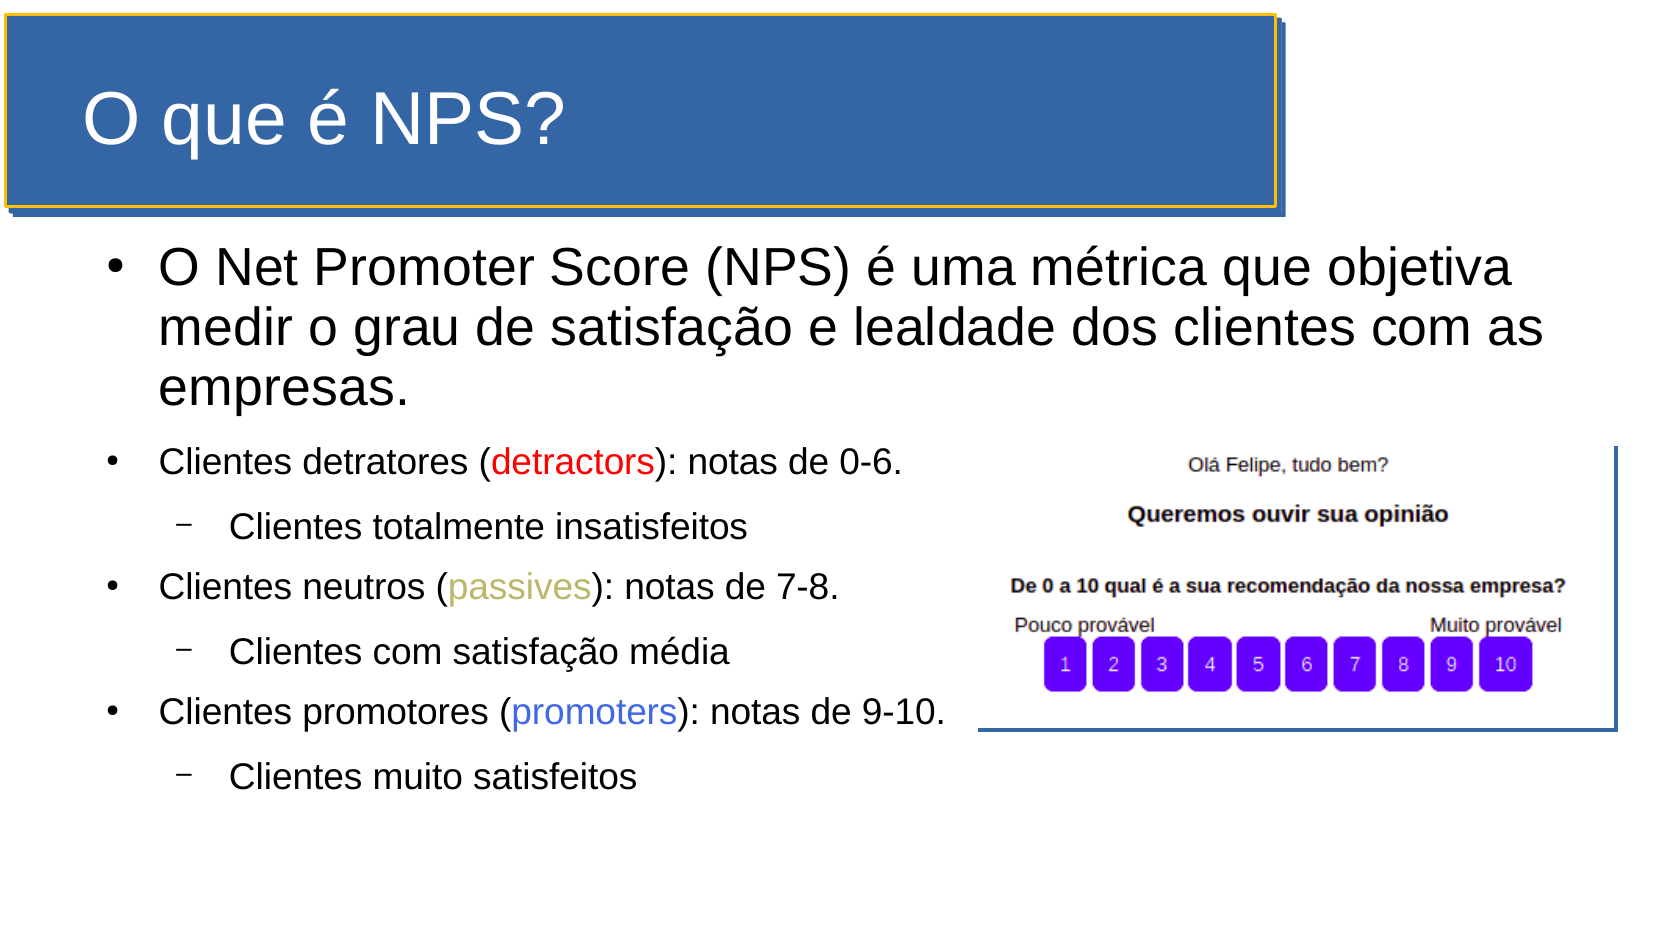

# O que é NPS?
O Net Promoter Score (NPS) é uma métrica que objetiva medir o grau de satisfação e lealdade dos clientes com as empresas.
Clientes detratores (detractors): notas de 0-6.
Clientes totalmente insatisfeitos
Clientes neutros (passives): notas de 7-8.
Clientes com satisfação média
Clientes promotores (promoters): notas de 9-10.
Clientes muito satisfeitos